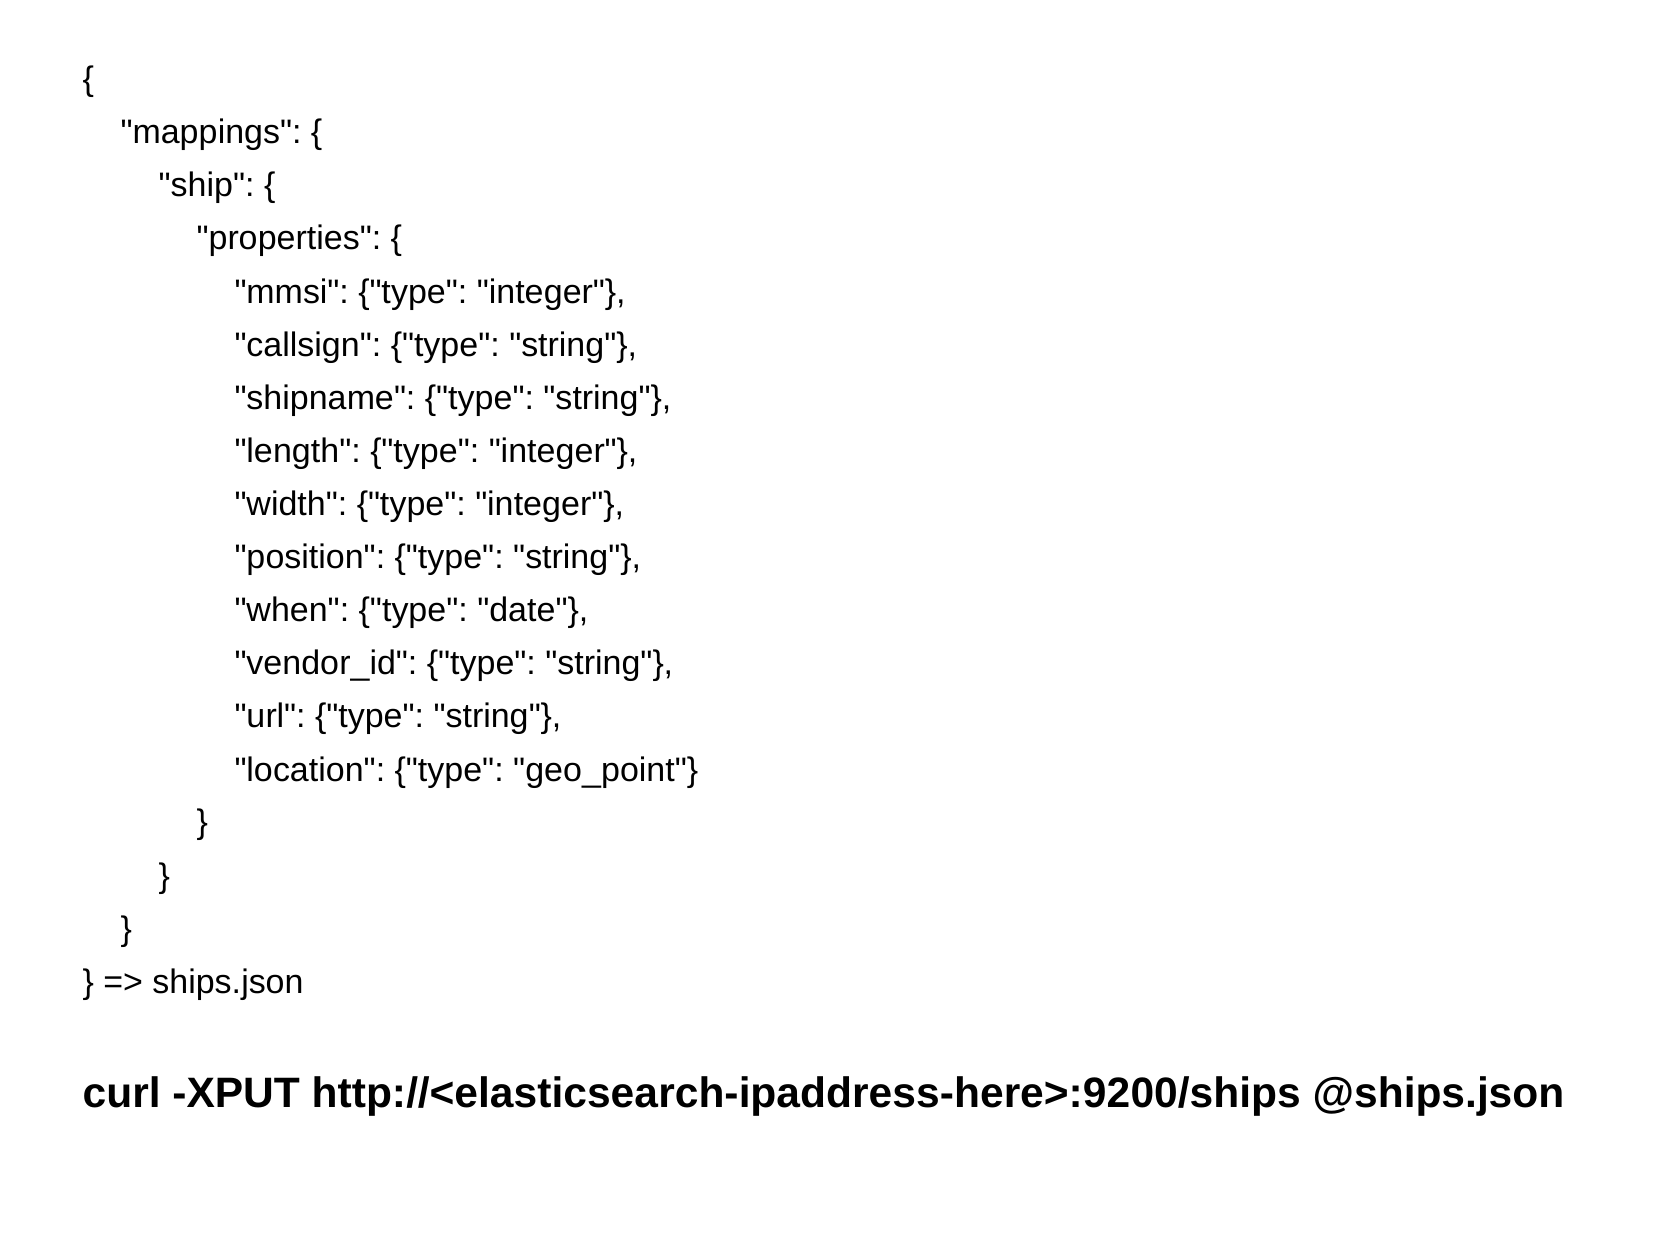

# {
 "mappings": {
 "ship": {
 "properties": {
 "mmsi": {"type": "integer"},
 "callsign": {"type": "string"},
 "shipname": {"type": "string"},
 "length": {"type": "integer"},
 "width": {"type": "integer"},
 "position": {"type": "string"},
 "when": {"type": "date"},
 "vendor_id": {"type": "string"},
 "url": {"type": "string"},
 "location": {"type": "geo_point"}
 }
 }
 }
} => ships.json
curl -XPUT http://<elasticsearch-ipaddress-here>:9200/ships @ships.json